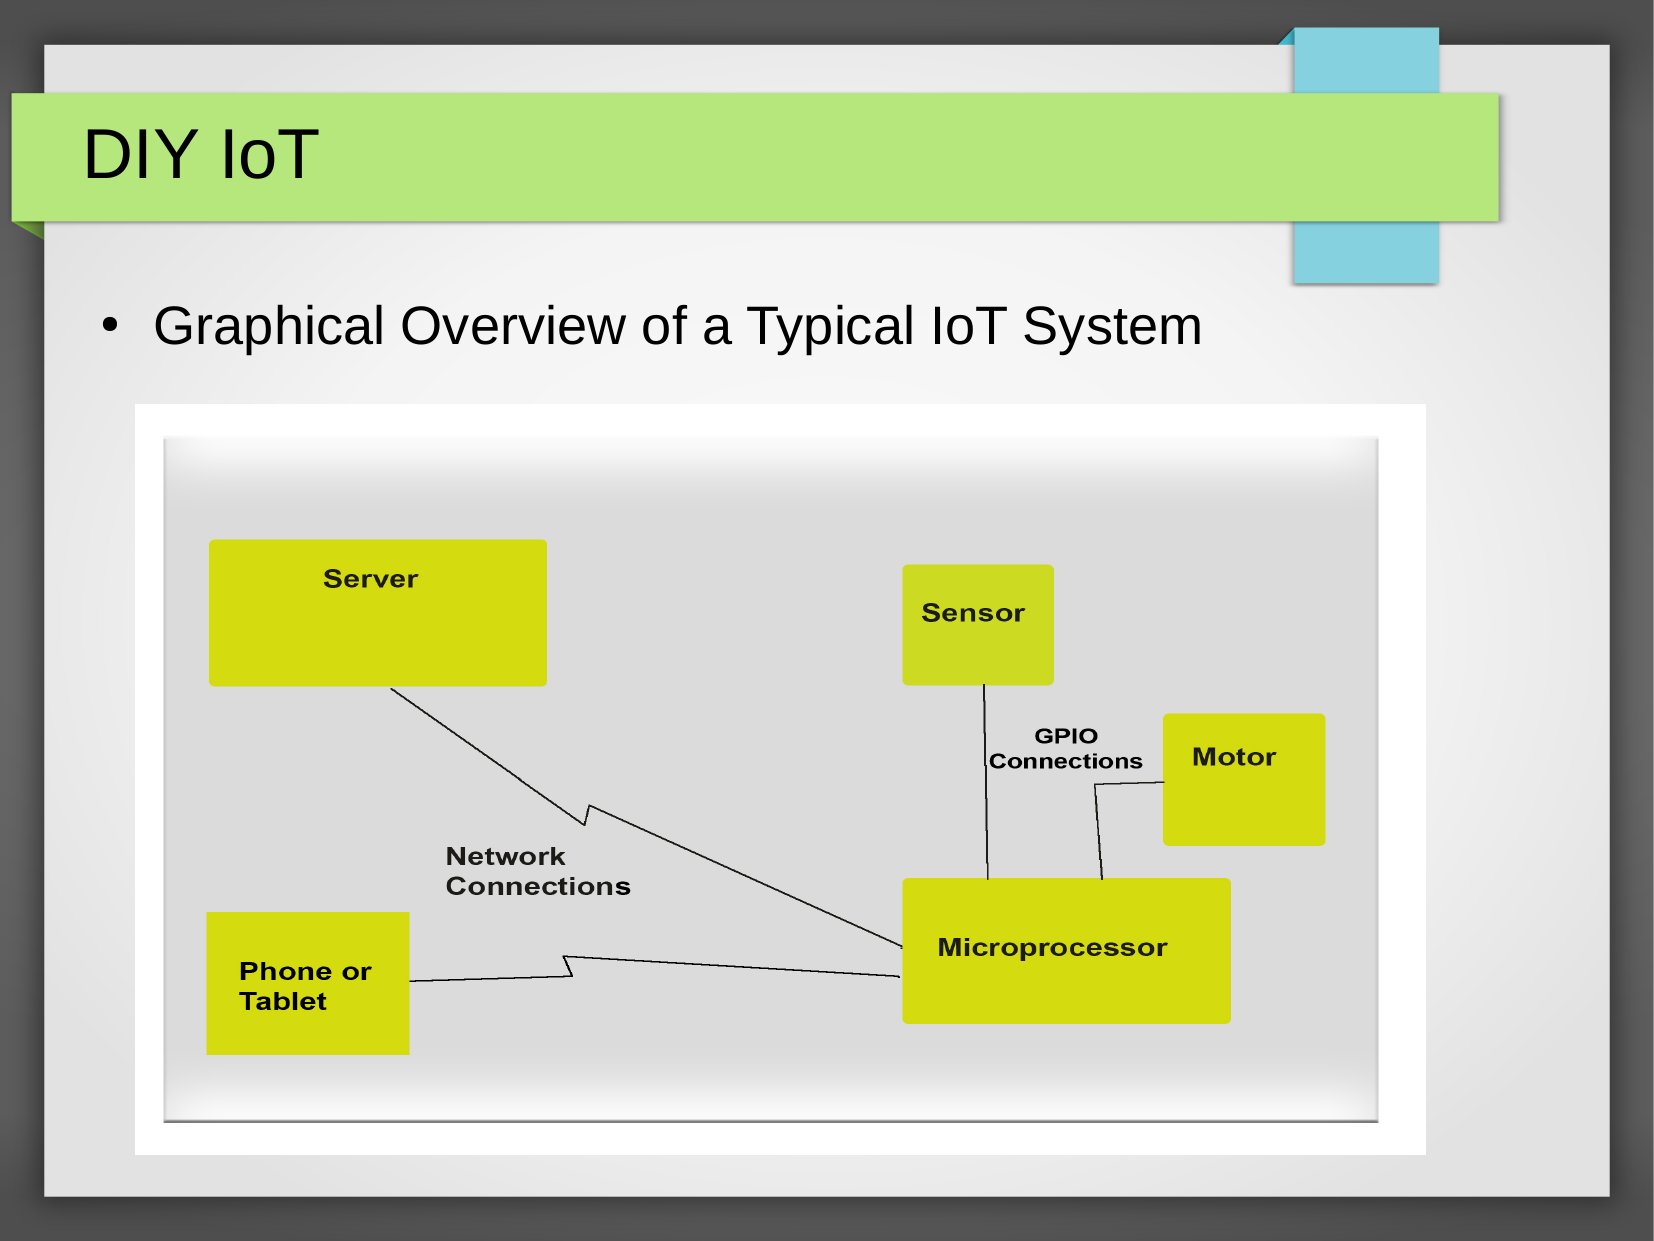

# DIY IoT
Graphical Overview of a Typical IoT System